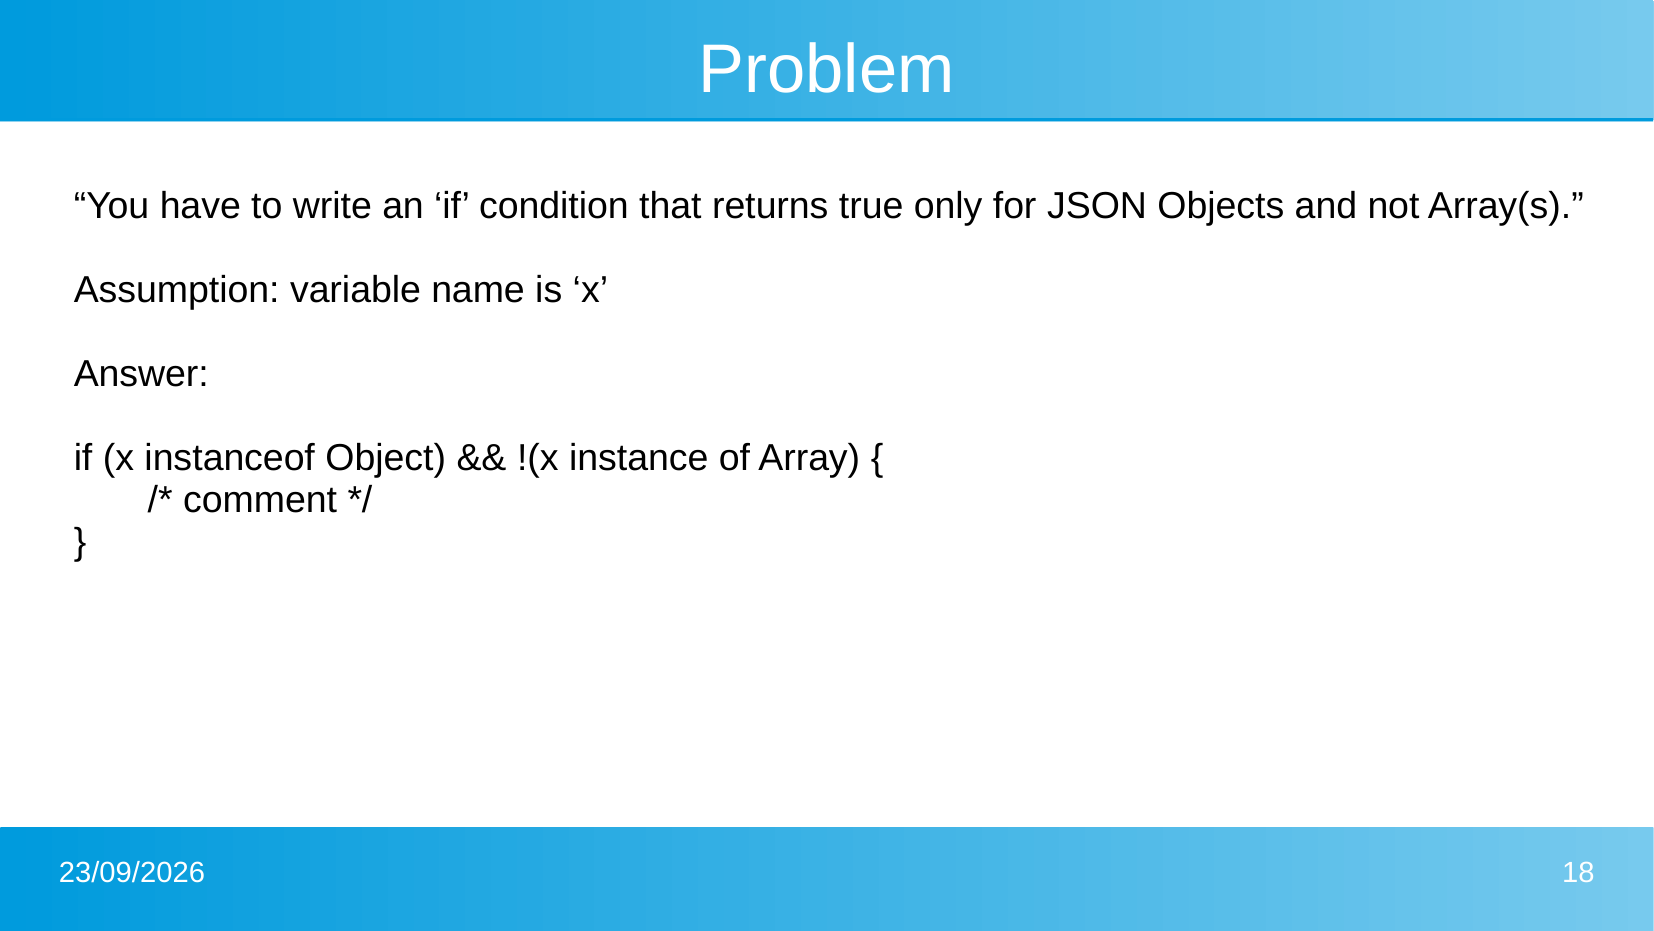

# Problem
“You have to write an ‘if’ condition that returns true only for JSON Objects and not Array(s).”
Assumption: variable name is ‘x’
Answer:
if (x instanceof Object) && !(x instance of Array) {
	/* comment */
}
18